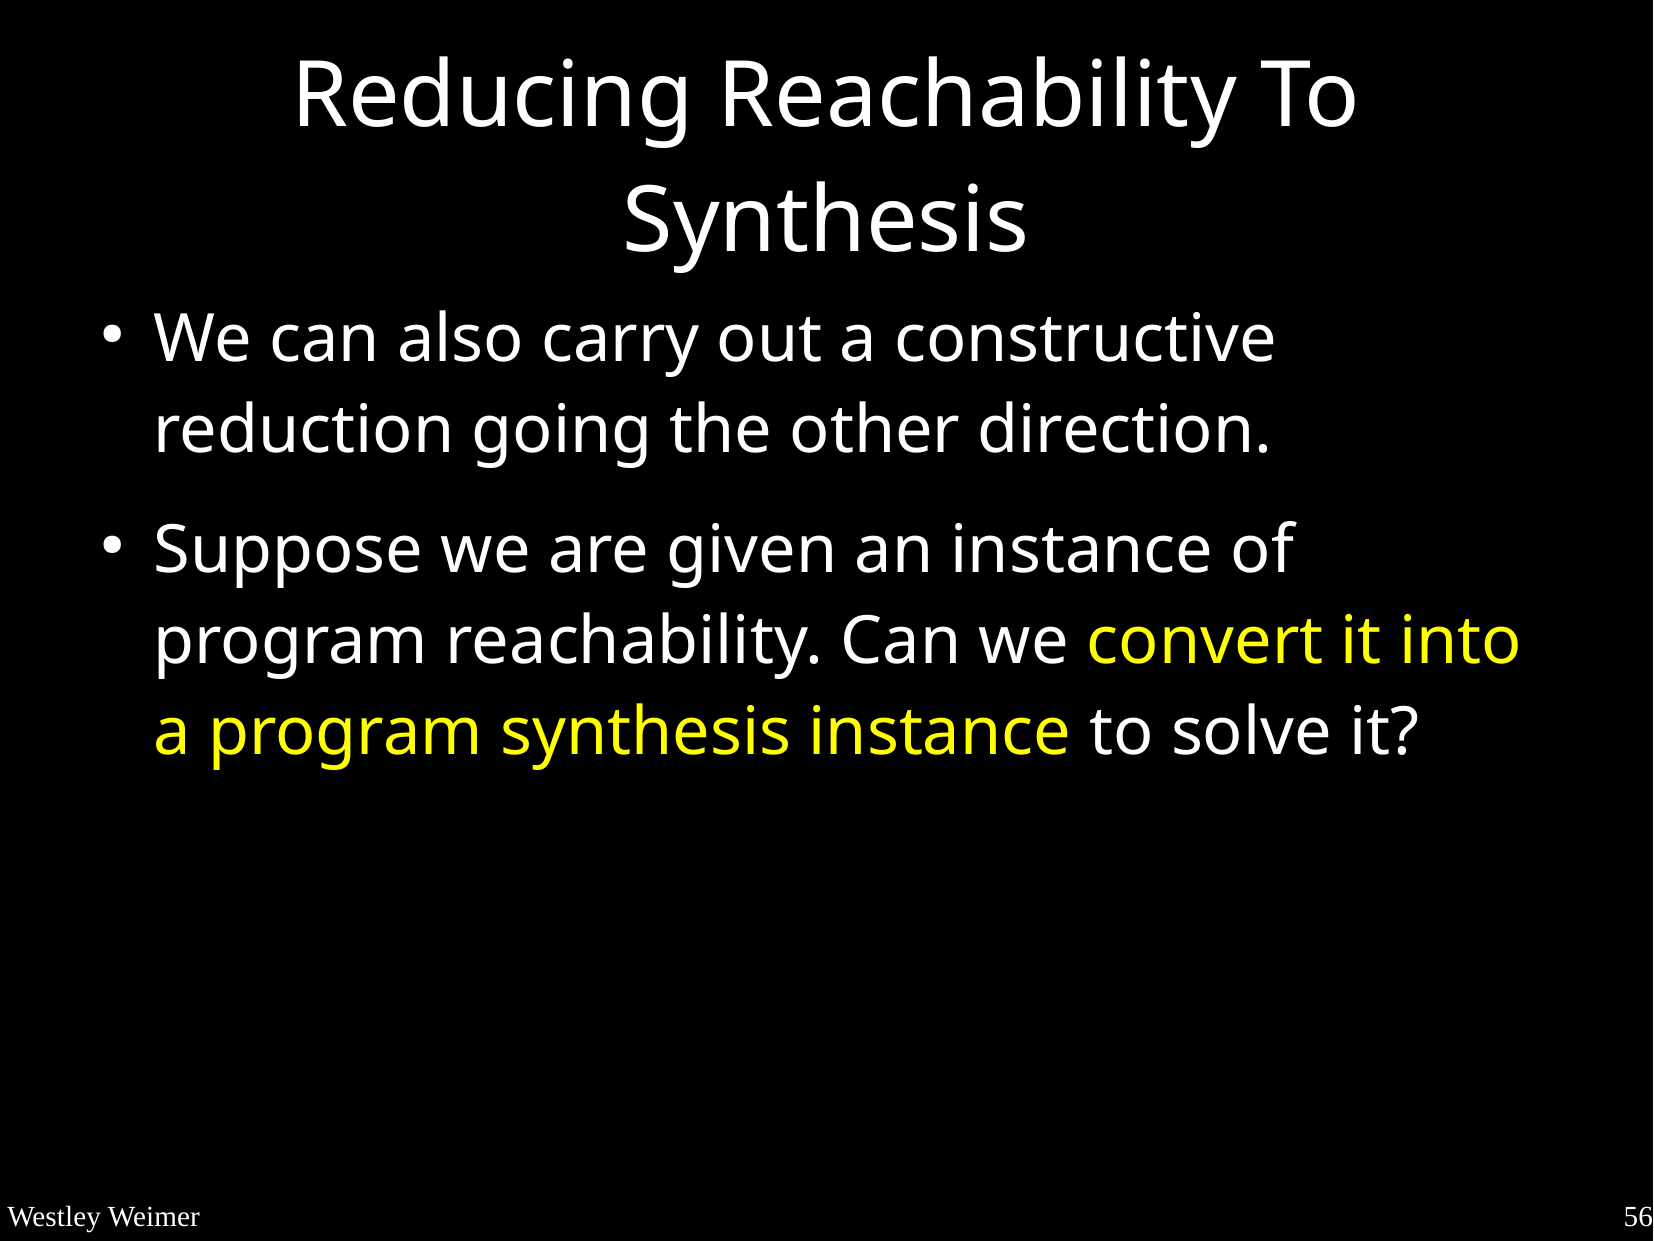

# Reducing Reachability To Synthesis
We can also carry out a constructive reduction going the other direction.
Suppose we are given an instance of program reachability. Can we convert it into a program synthesis instance to solve it?
56